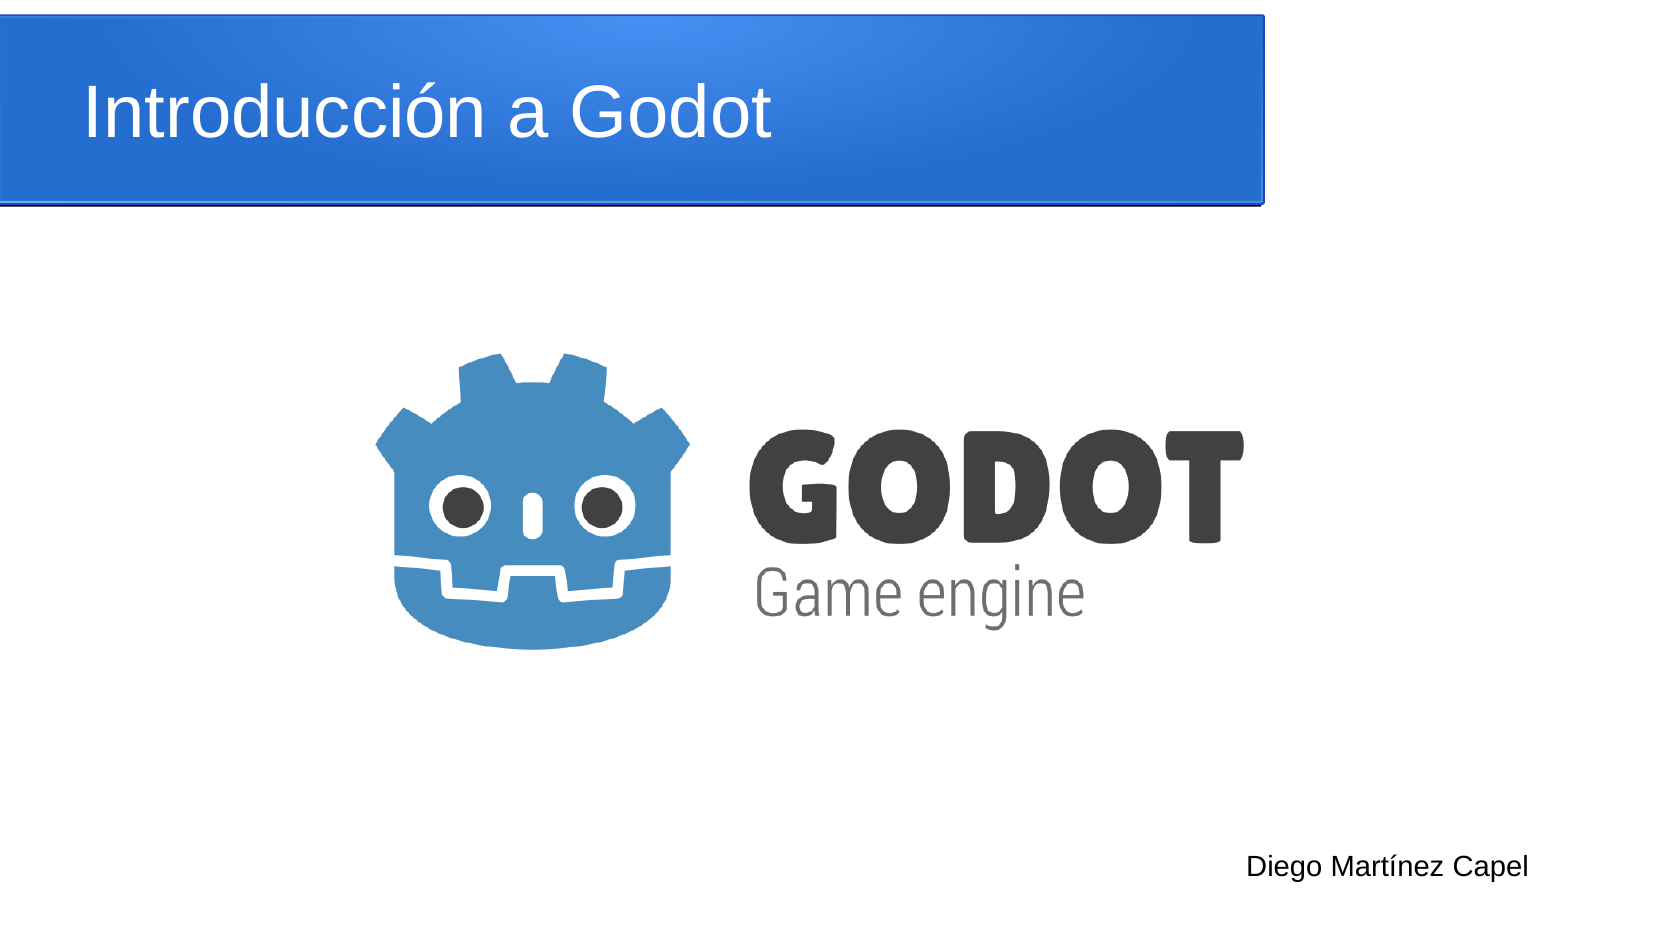

# Introducción a Godot
Diego Martínez Capel